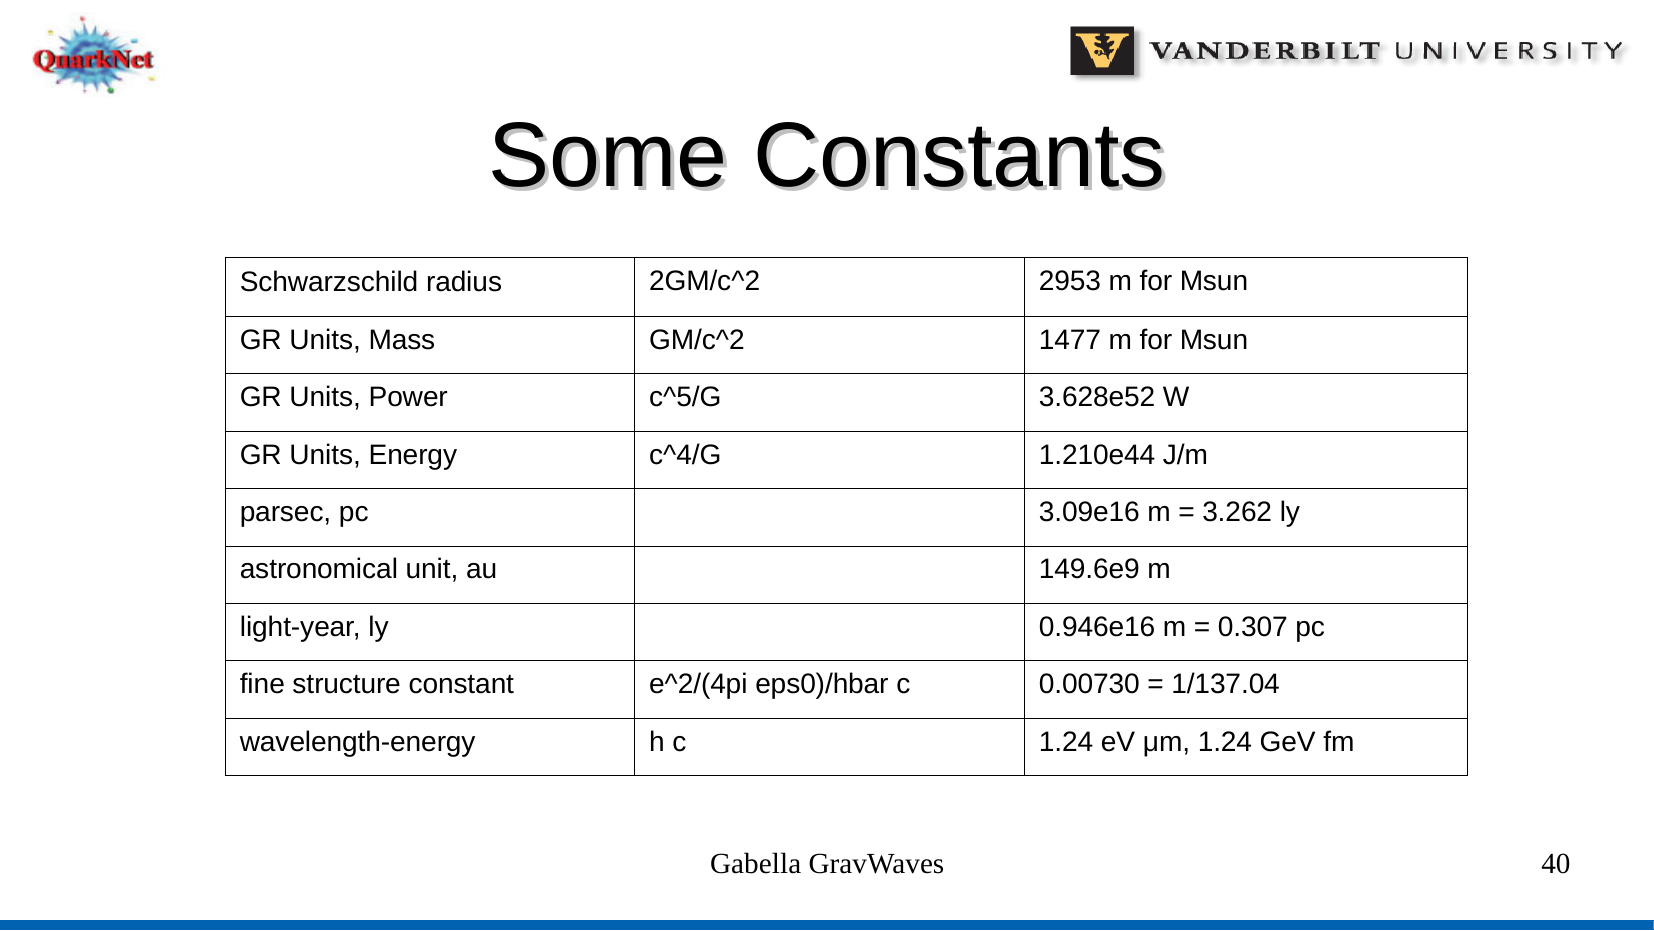

# Some Constants
| Schwarzschild radius | 2GM/c^2 | 2953 m for Msun |
| --- | --- | --- |
| GR Units, Mass | GM/c^2 | 1477 m for Msun |
| GR Units, Power | c^5/G | 3.628e52 W |
| GR Units, Energy | c^4/G | 1.210e44 J/m |
| parsec, pc | | 3.09e16 m = 3.262 ly |
| astronomical unit, au | | 149.6e9 m |
| light-year, ly | | 0.946e16 m = 0.307 pc |
| fine structure constant | e^2/(4pi eps0)/hbar c | 0.00730 = 1/137.04 |
| wavelength-energy | h c | 1.24 eV μm, 1.24 GeV fm |
Gabella GravWaves
40